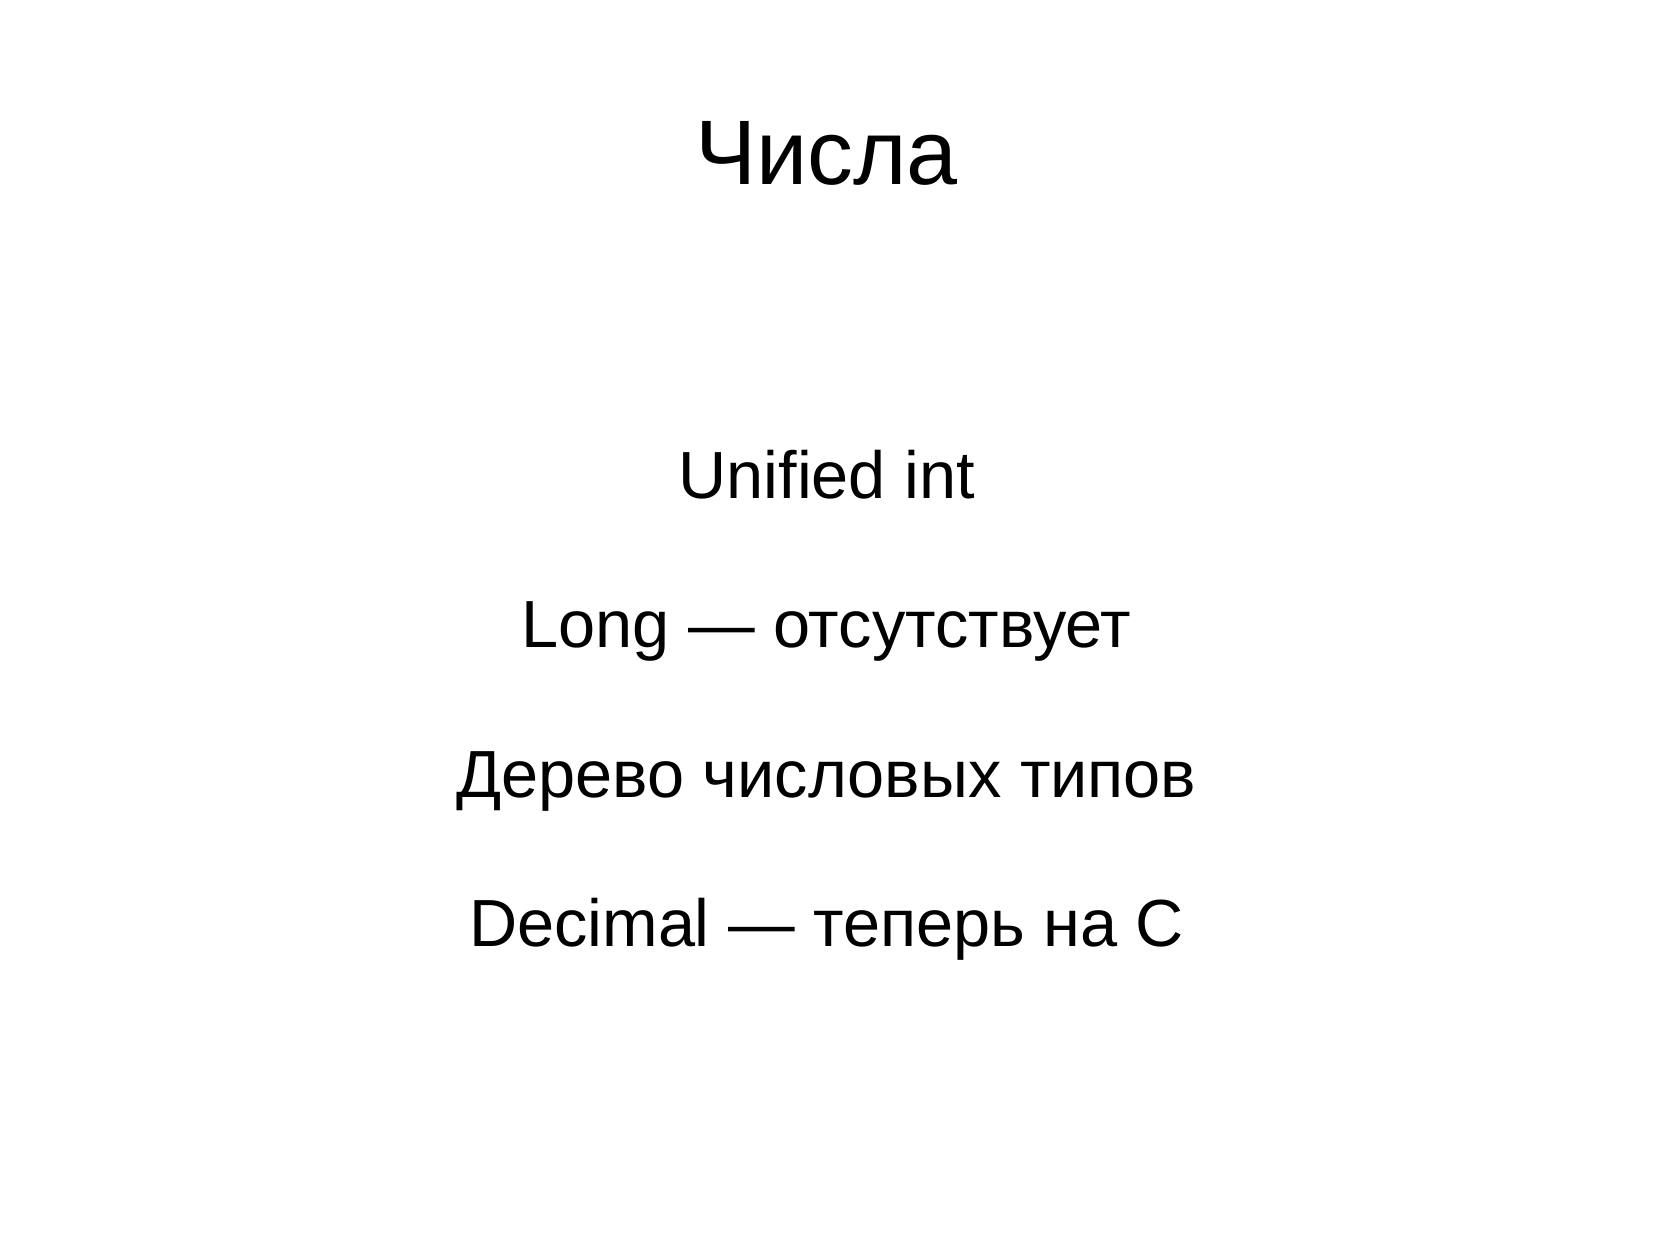

Числа
# Unified int
Long — отсутствует
Дерево числовых типов
Decimal — теперь на C